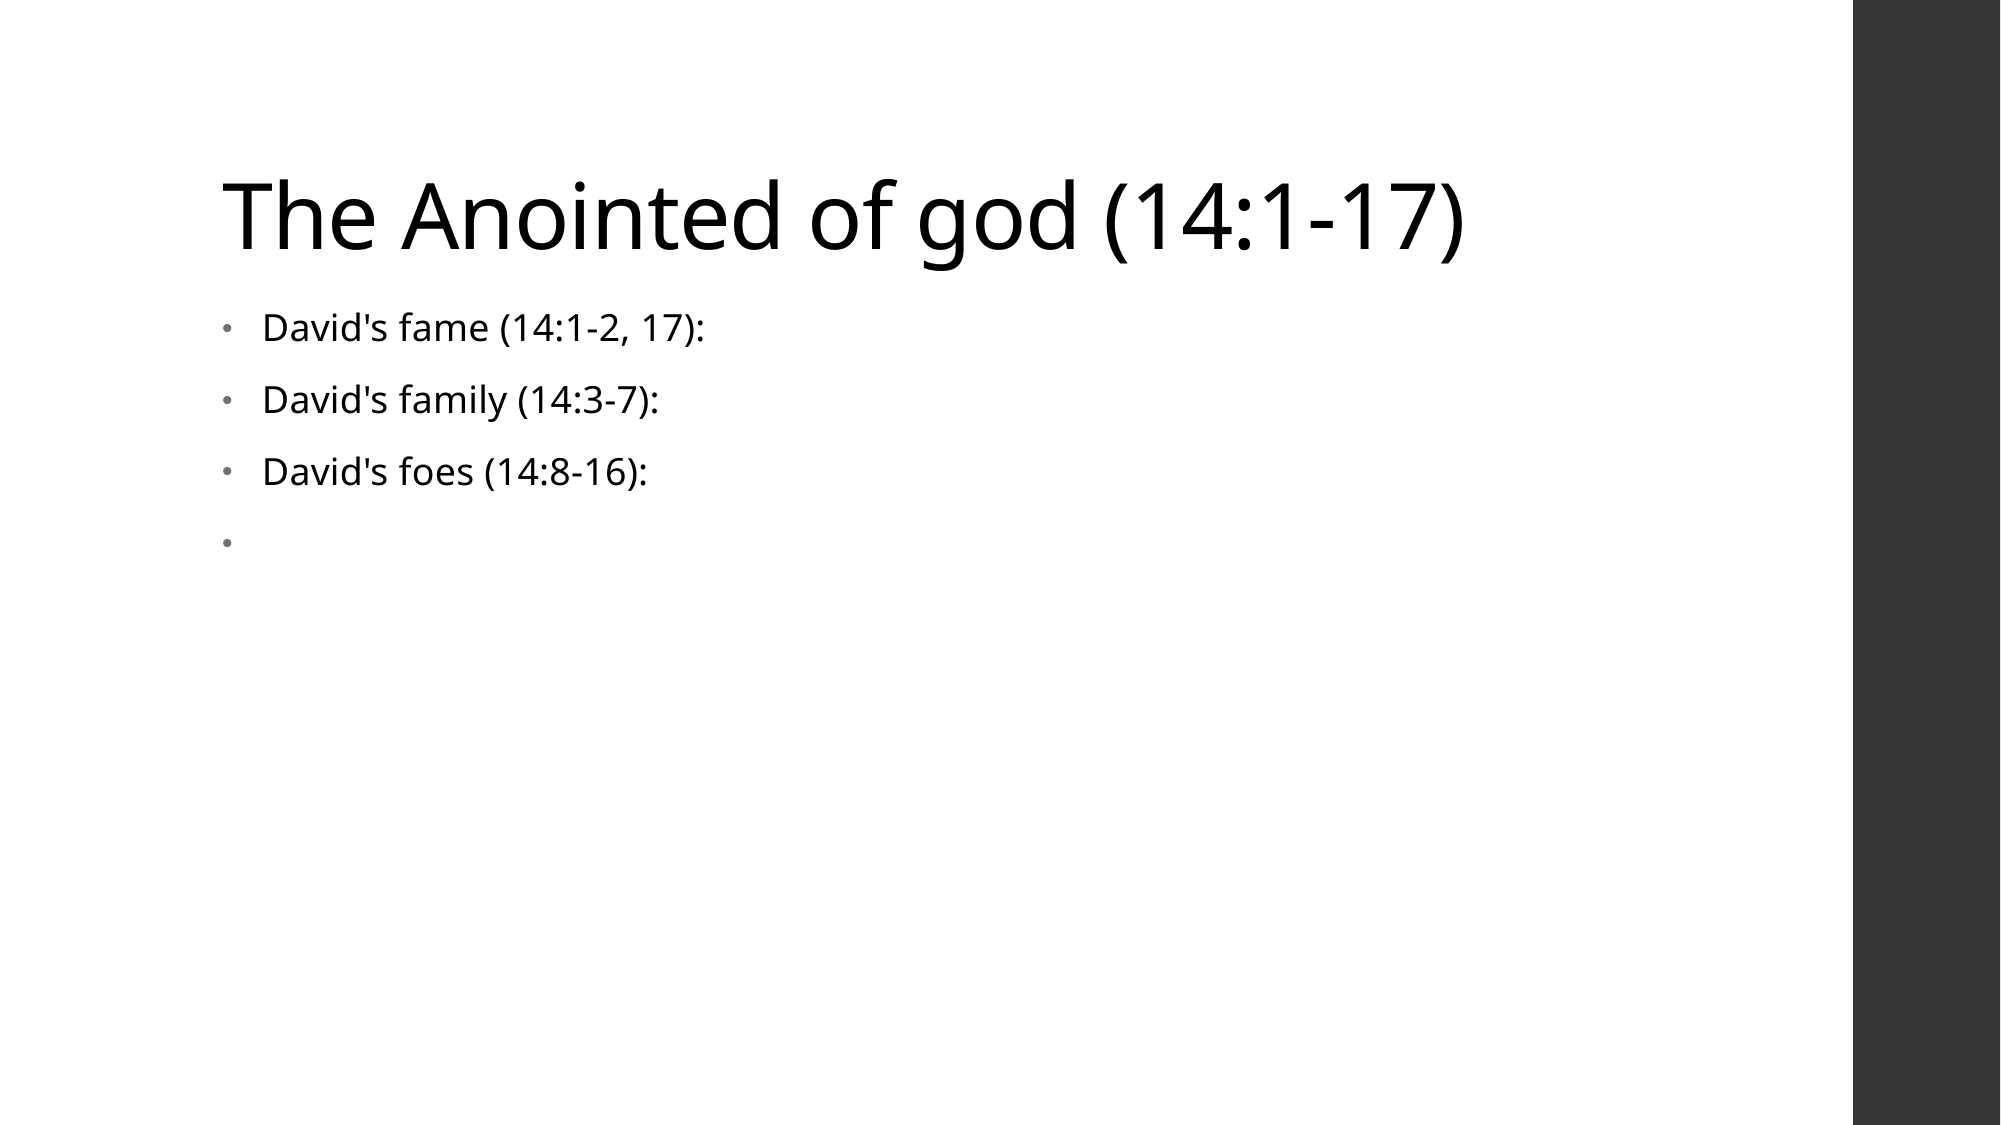

# The Anointed of god (14:1-17)
 David's fame (14:1-2, 17):
 David's family (14:3-7):
 David's foes (14:8-16):